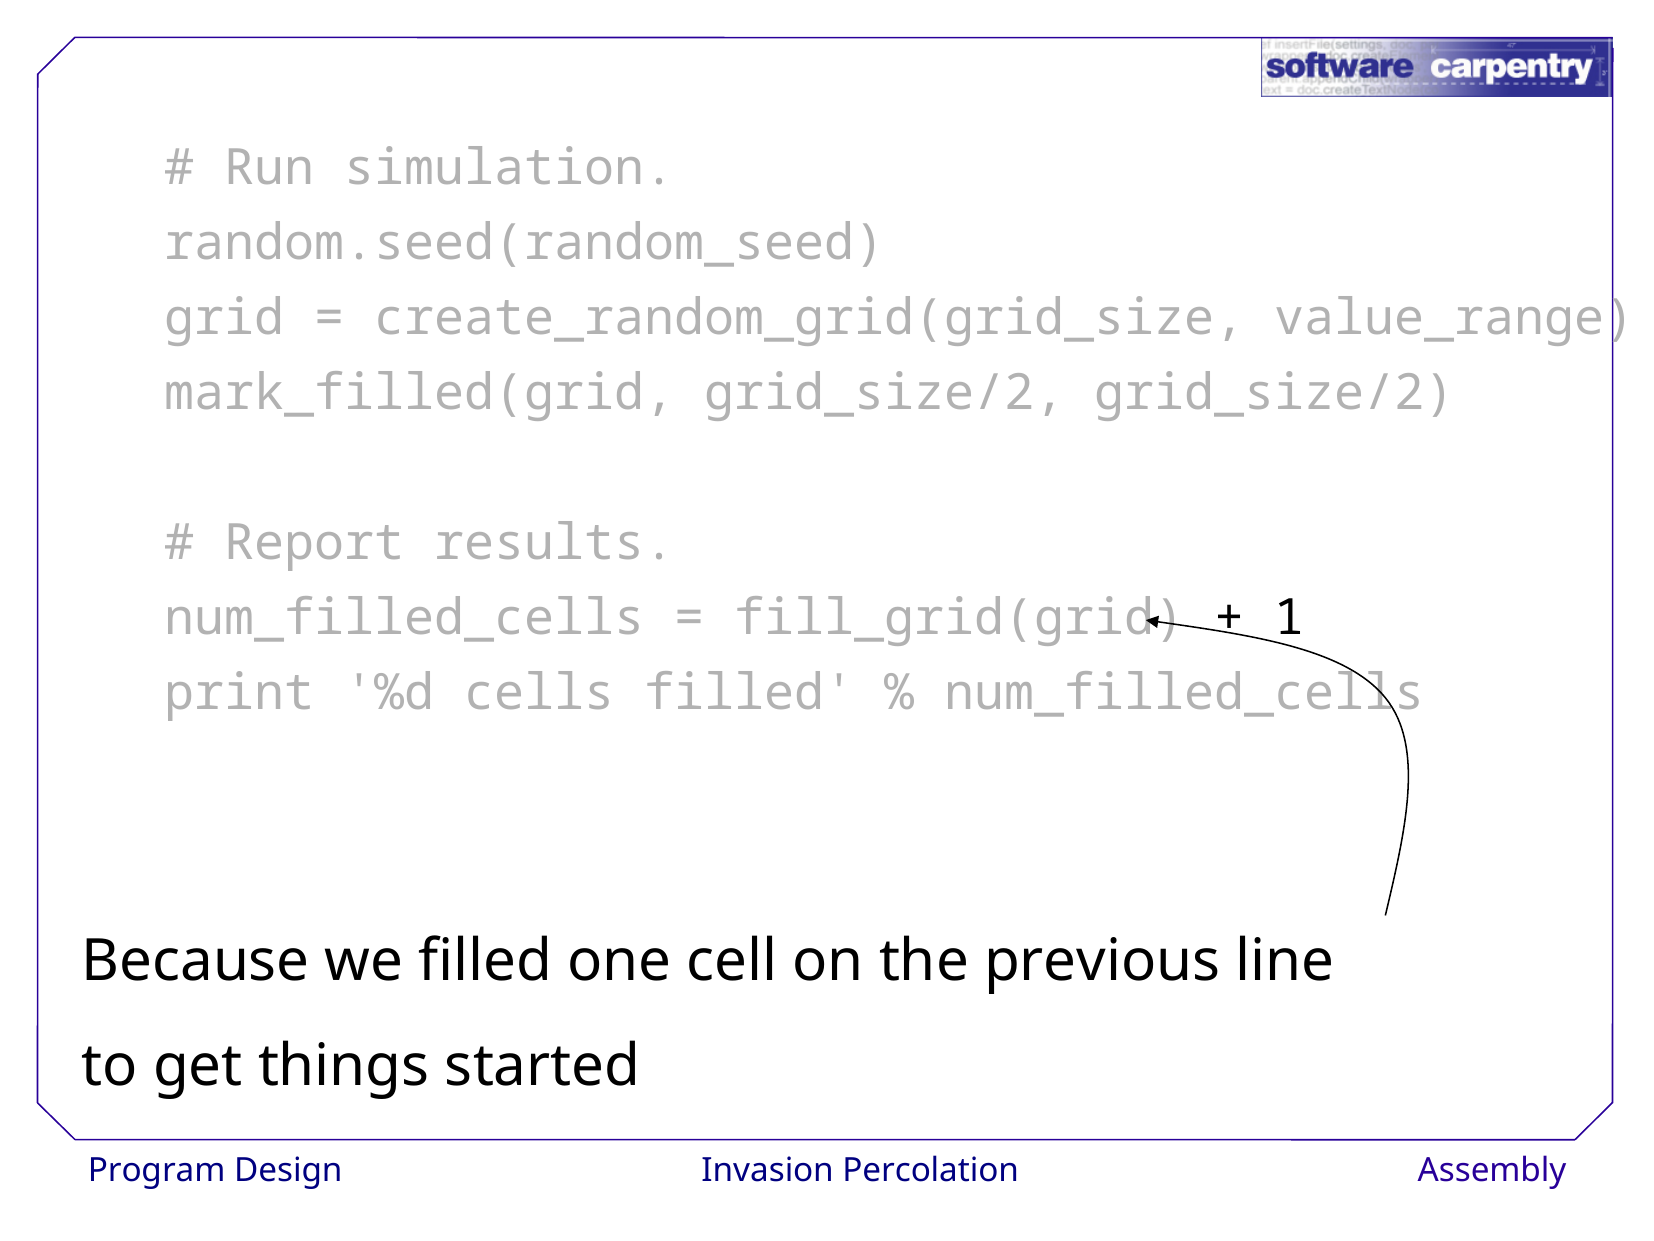

# Run simulation.
 random.seed(random_seed)
 grid = create_random_grid(grid_size, value_range)
 mark_filled(grid, grid_size/2, grid_size/2)
 # Report results.
 num_filled_cells = fill_grid(grid) + 1
 print '%d cells filled' % num_filled_cells
Because we filled one cell on the previous line
to get things started